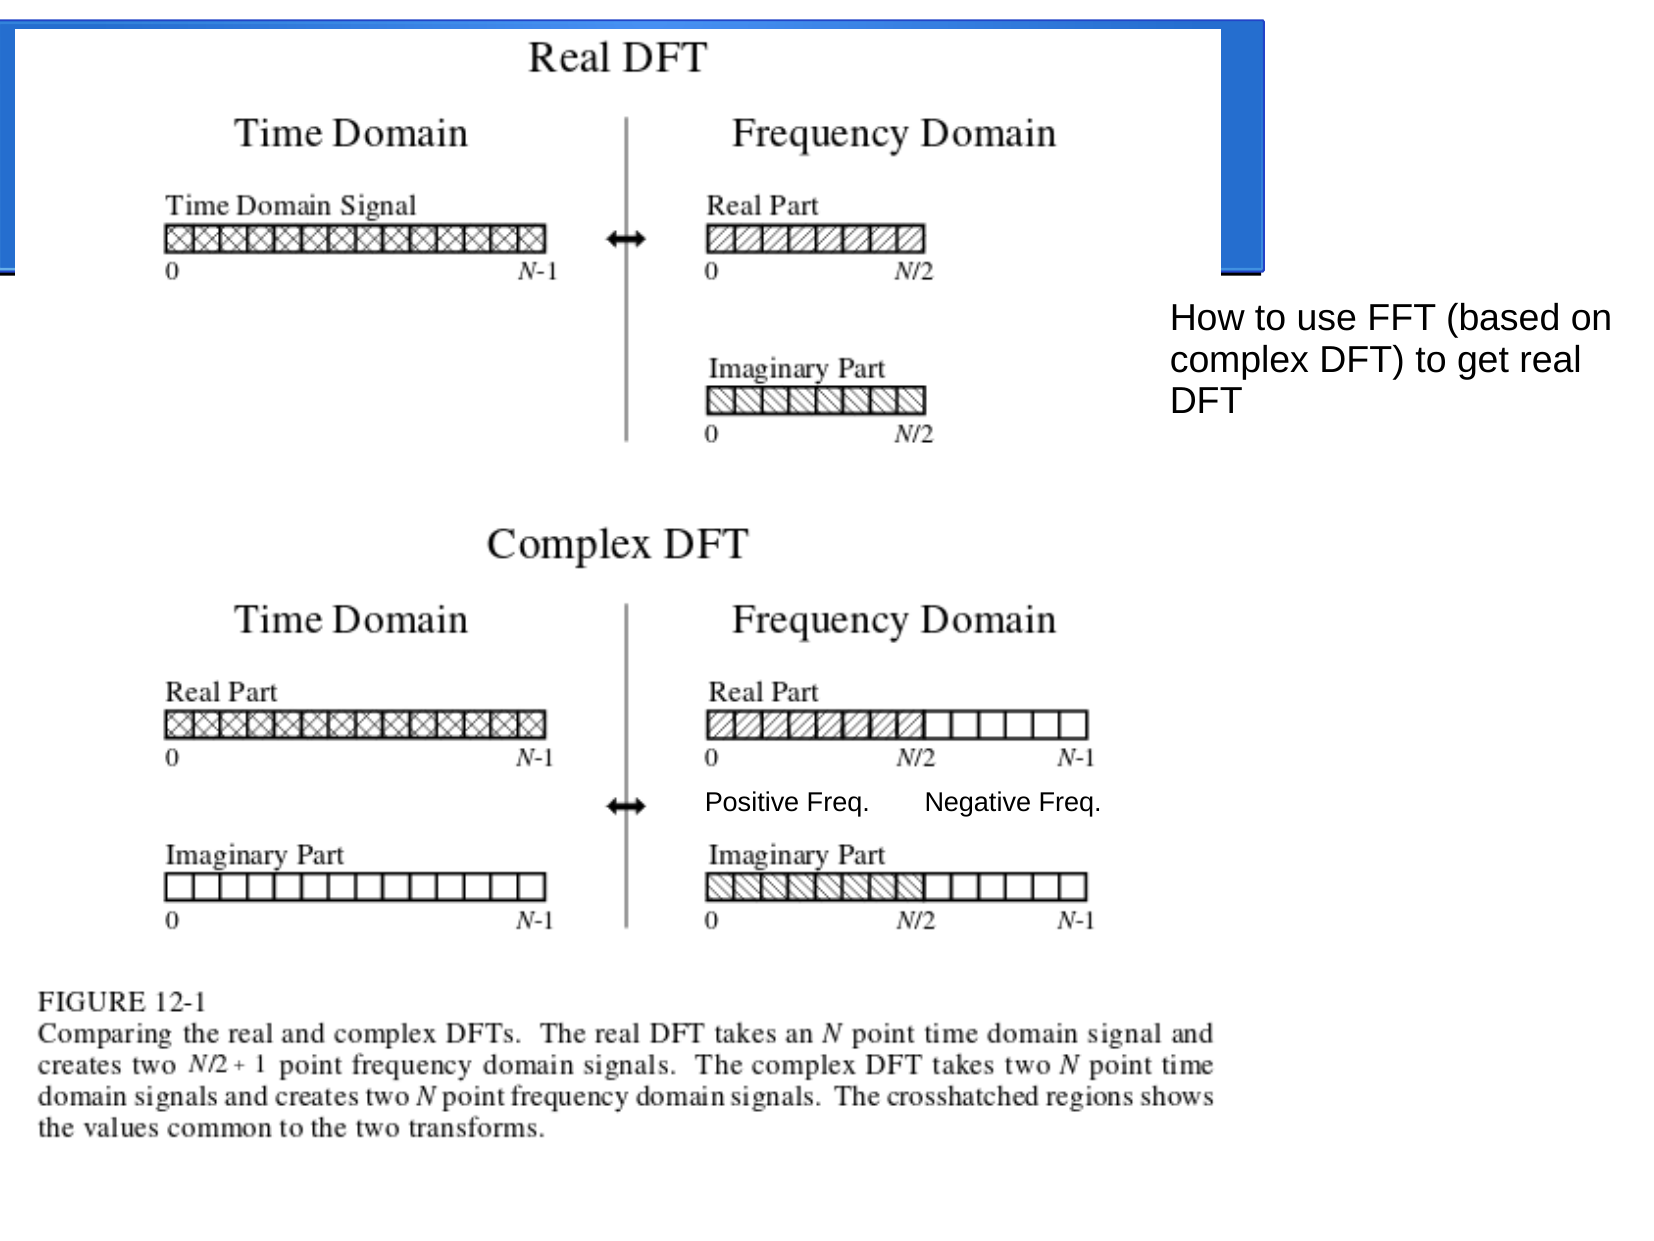

How to use FFT (based on complex DFT) to get real DFT
Positive Freq.
Negative Freq.